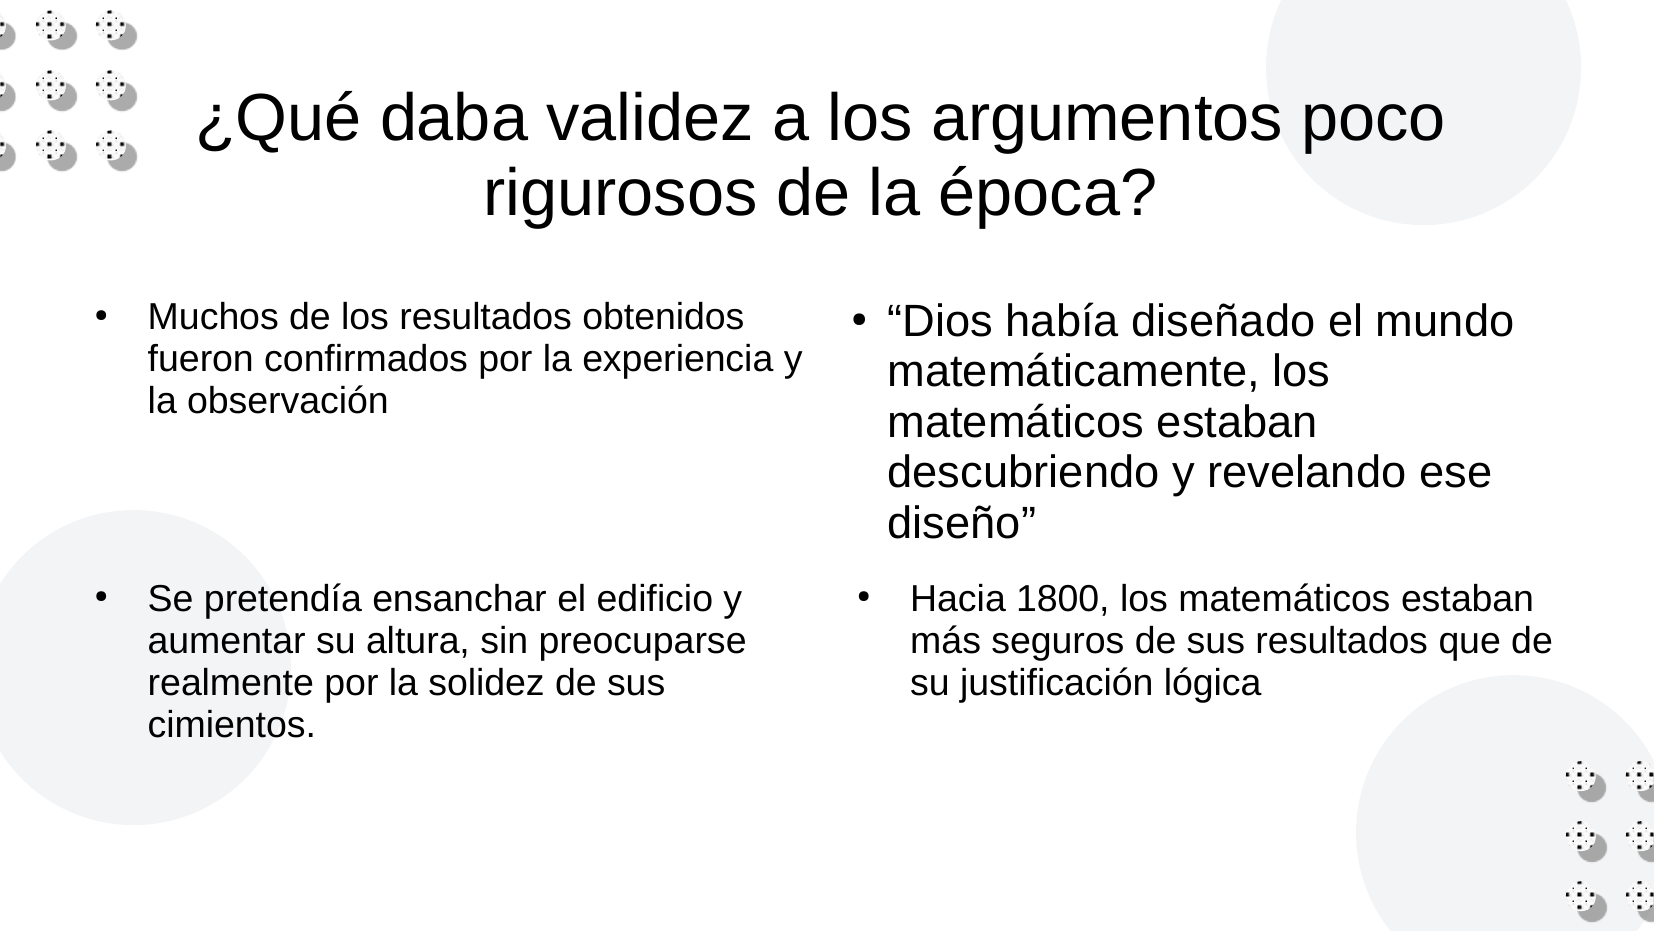

# ¿Qué daba validez a los argumentos poco rigurosos de la época?
Mu­chos de los resultados obtenidos fueron confirmados por la experiencia y la observación
“Dios había diseñado el mundo matemáticamente, los matemáticos estaban descubriendo y revelando ese diseño”
Se pretendía ensanchar el edificio y aumentar su altura, sin preocuparse realmente por la solidez de sus cimientos.
Hacia 1800, los matemáticos estaban más seguros de sus resultados que de su justificación lógica